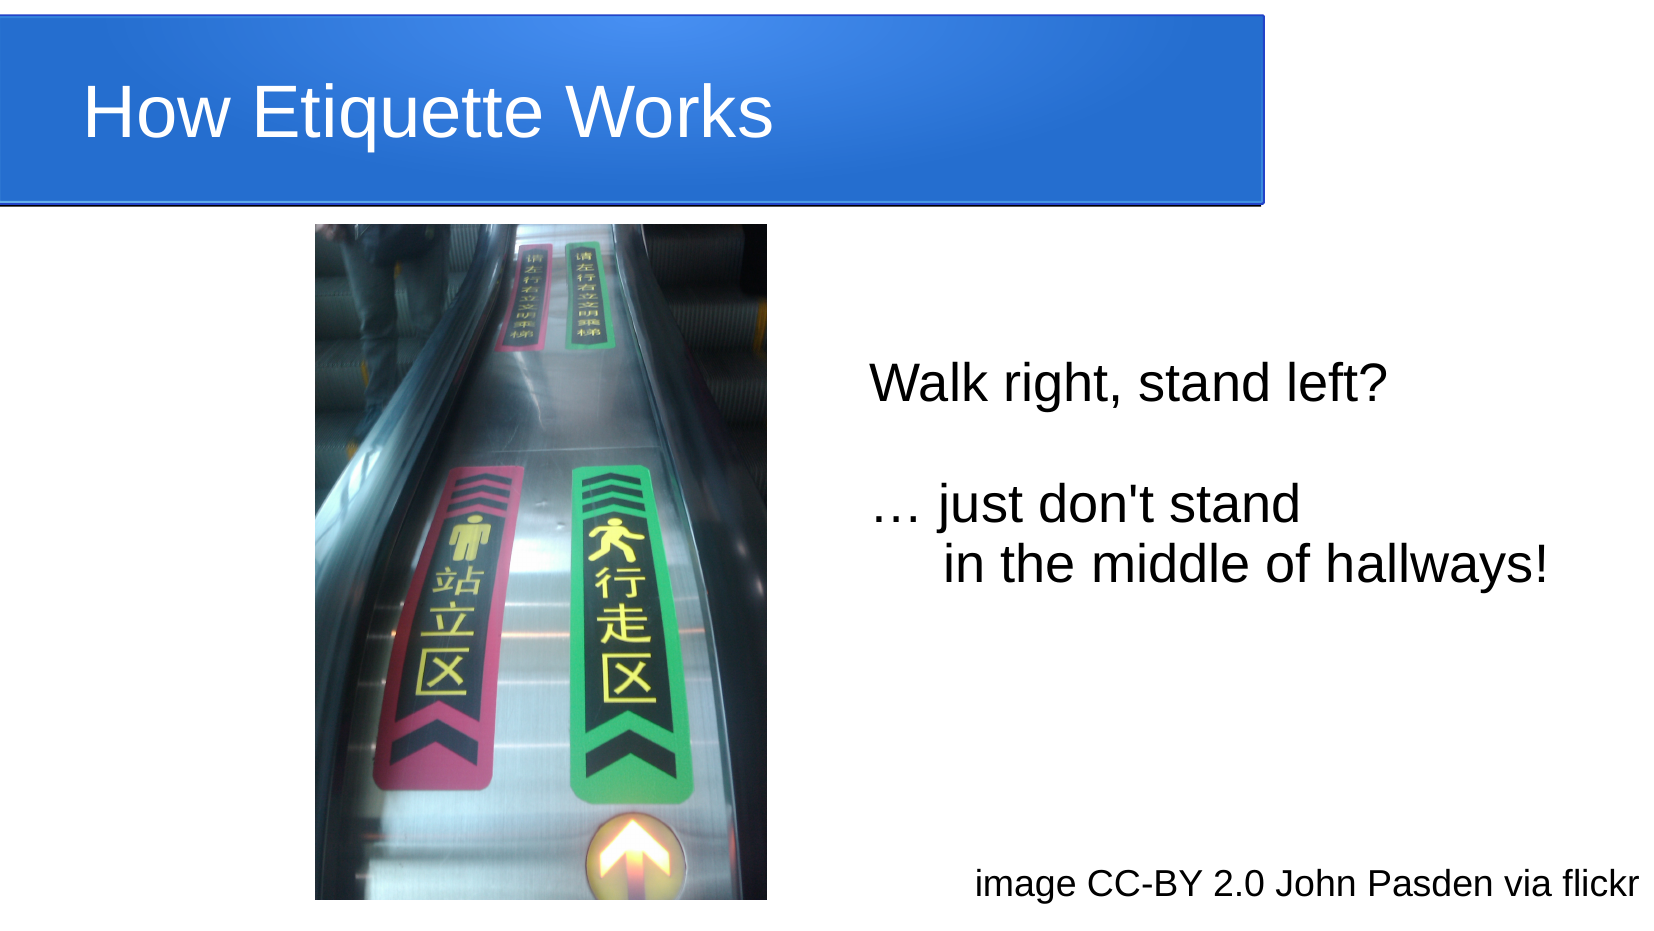

# How Etiquette Works
Walk right, stand left?
… just don't stand
	in the middle of hallways!
image CC-BY 2.0 John Pasden via flickr